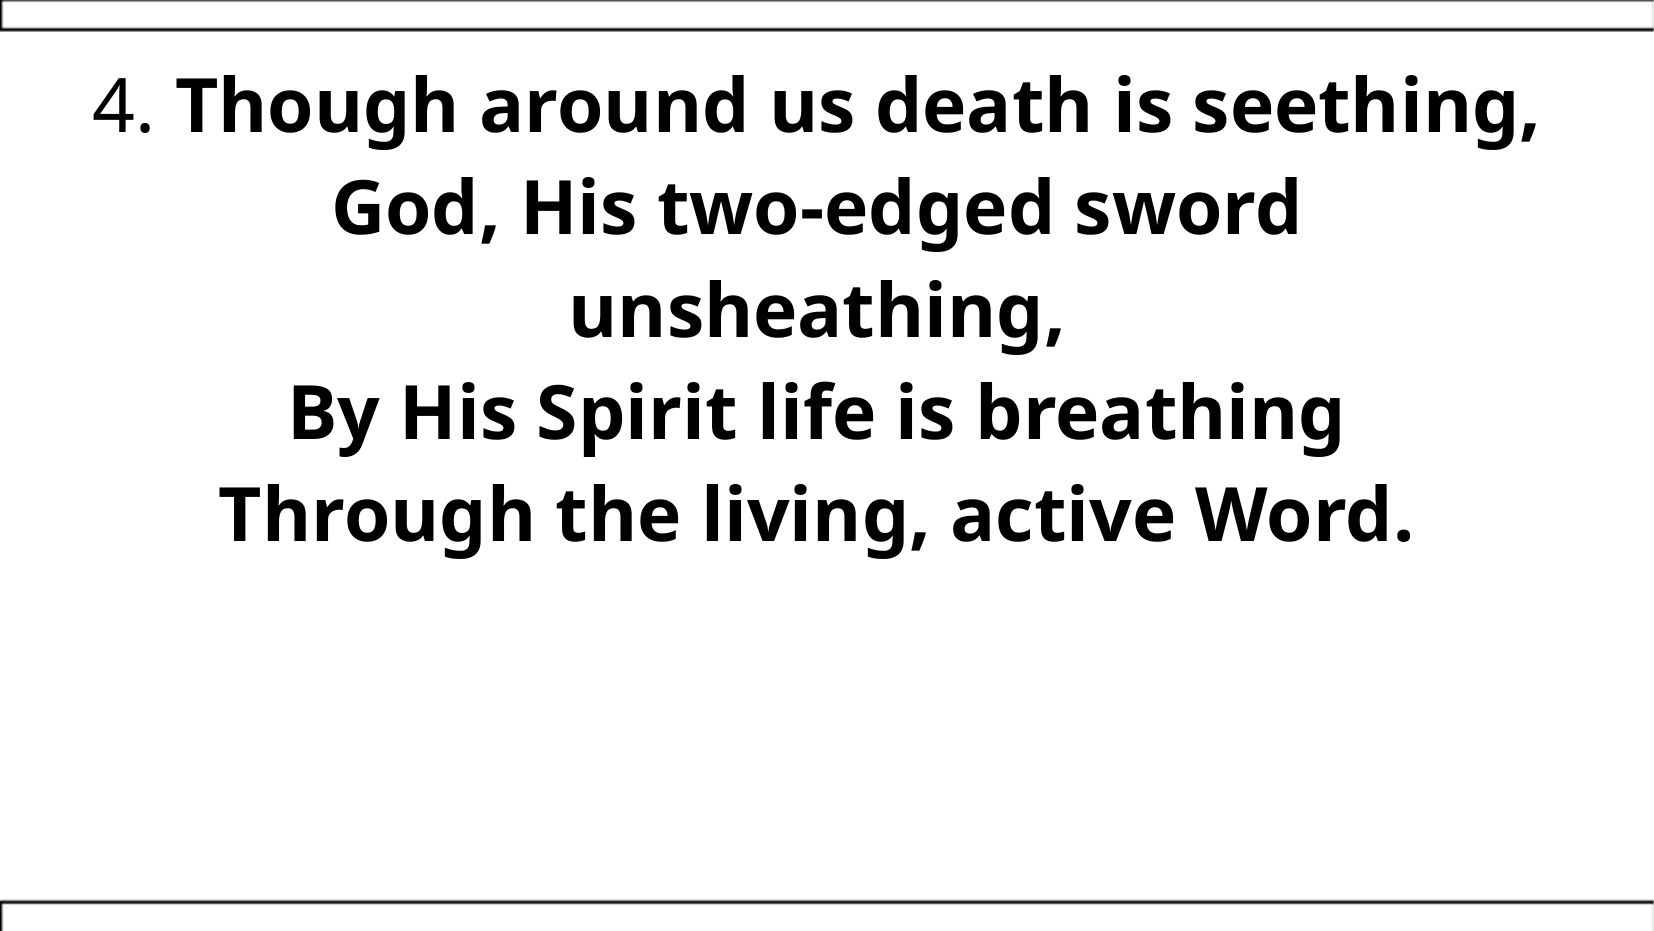

4. Though around us death is seething,
God, His two-edged sword unsheathing,
By His Spirit life is breathing
Through the living, active Word.